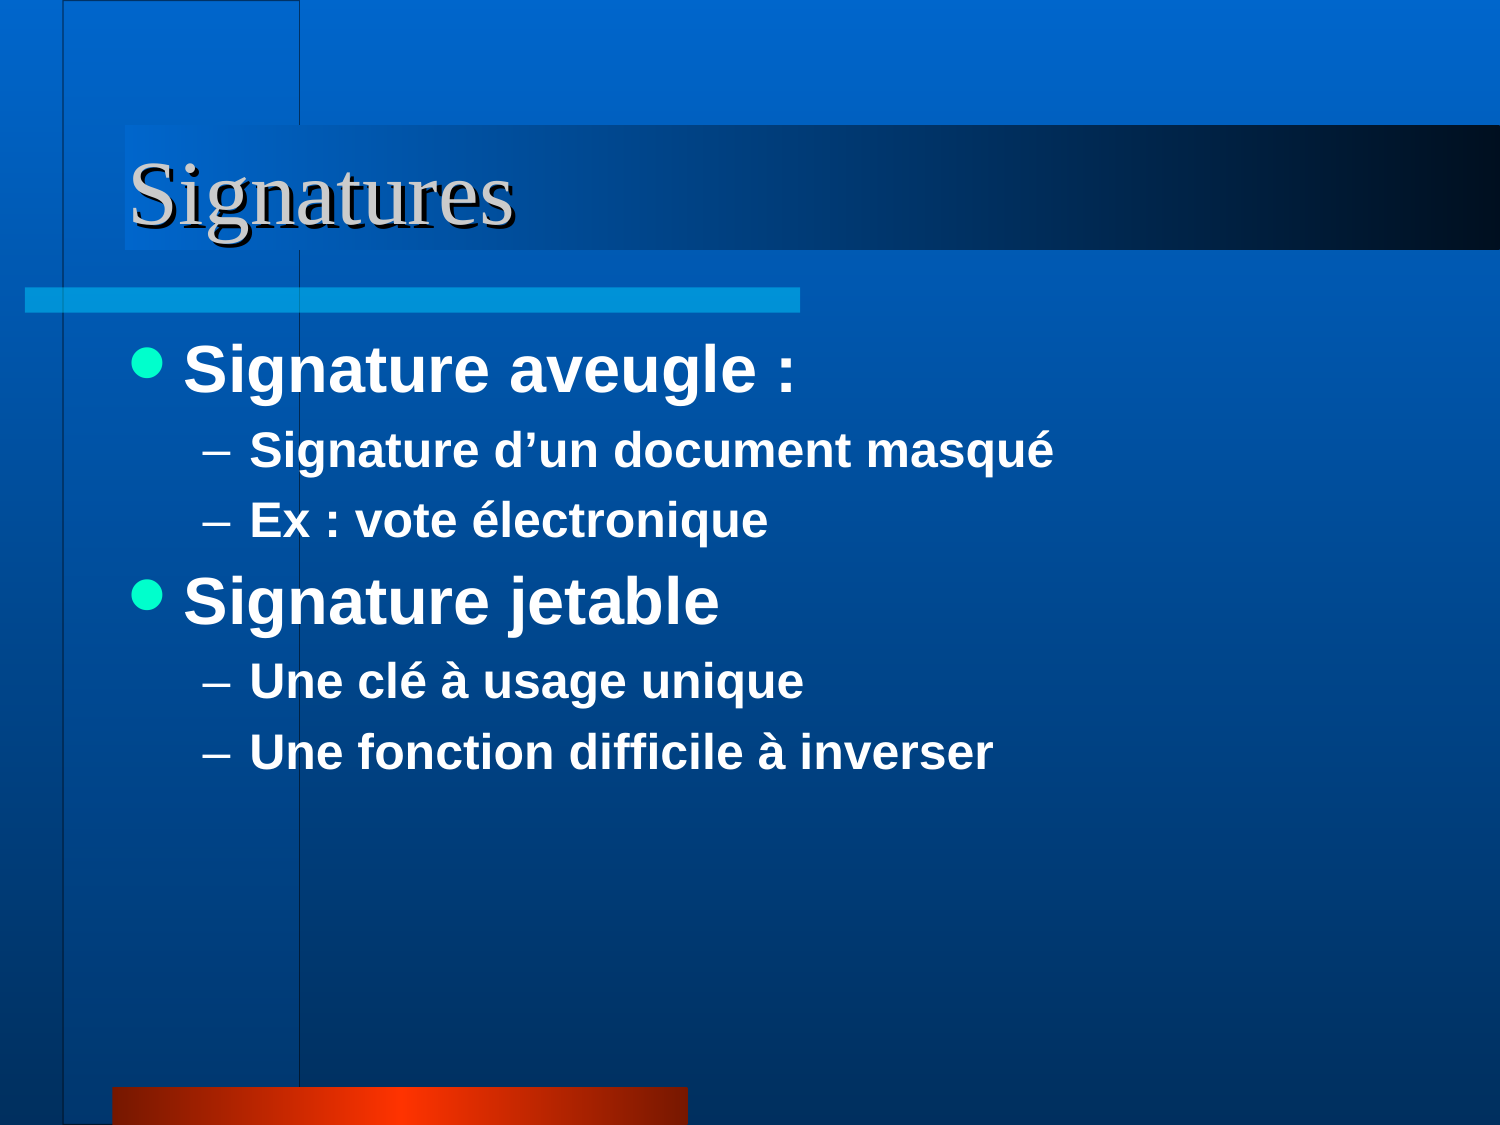

# Signatures
Signature aveugle :
Signature d’un document masqué
Ex : vote électronique
Signature jetable
Une clé à usage unique
Une fonction difficile à inverser